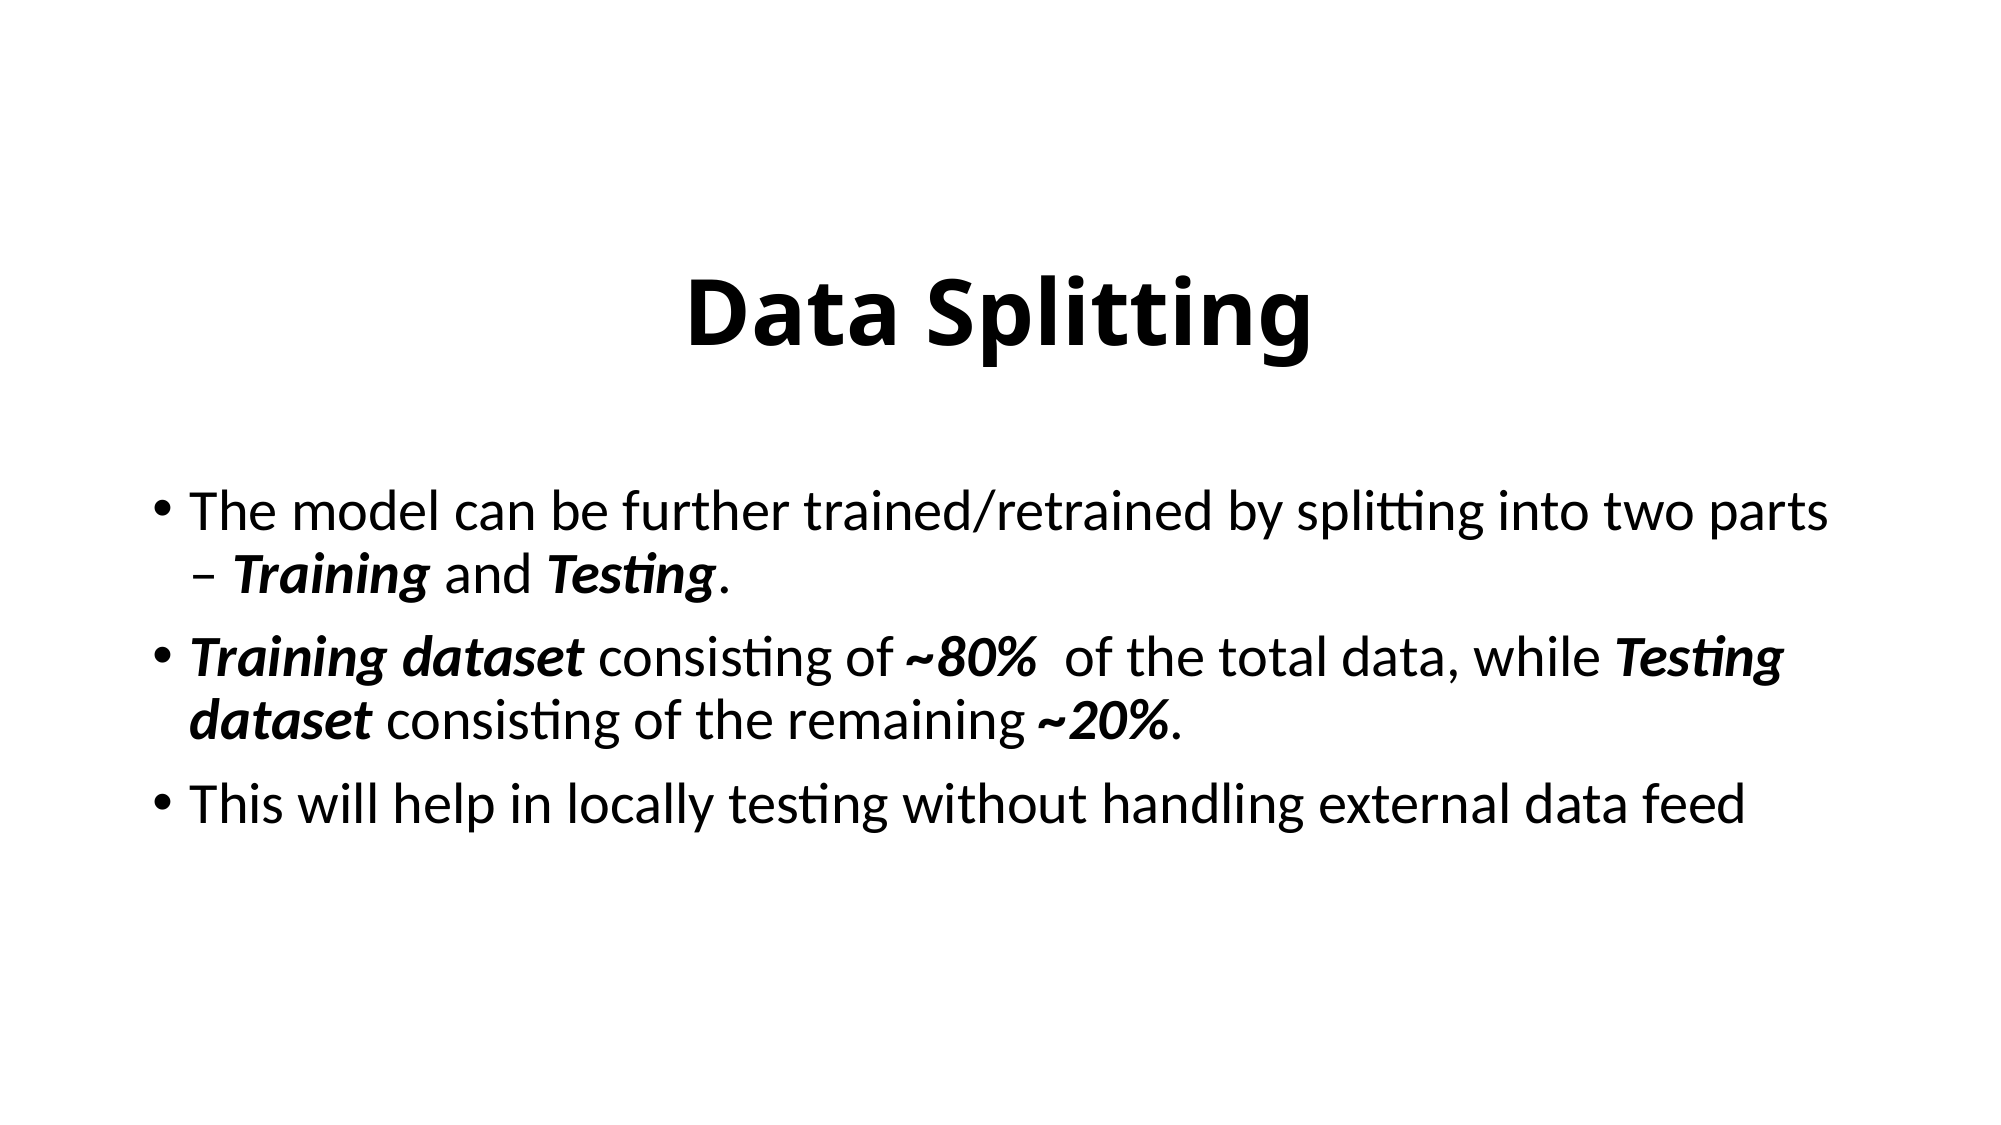

# Data Splitting
The model can be further trained/retrained by splitting into two parts – Training and Testing.
Training dataset consisting of ~80% of the total data, while Testing dataset consisting of the remaining ~20%.
This will help in locally testing without handling external data feed